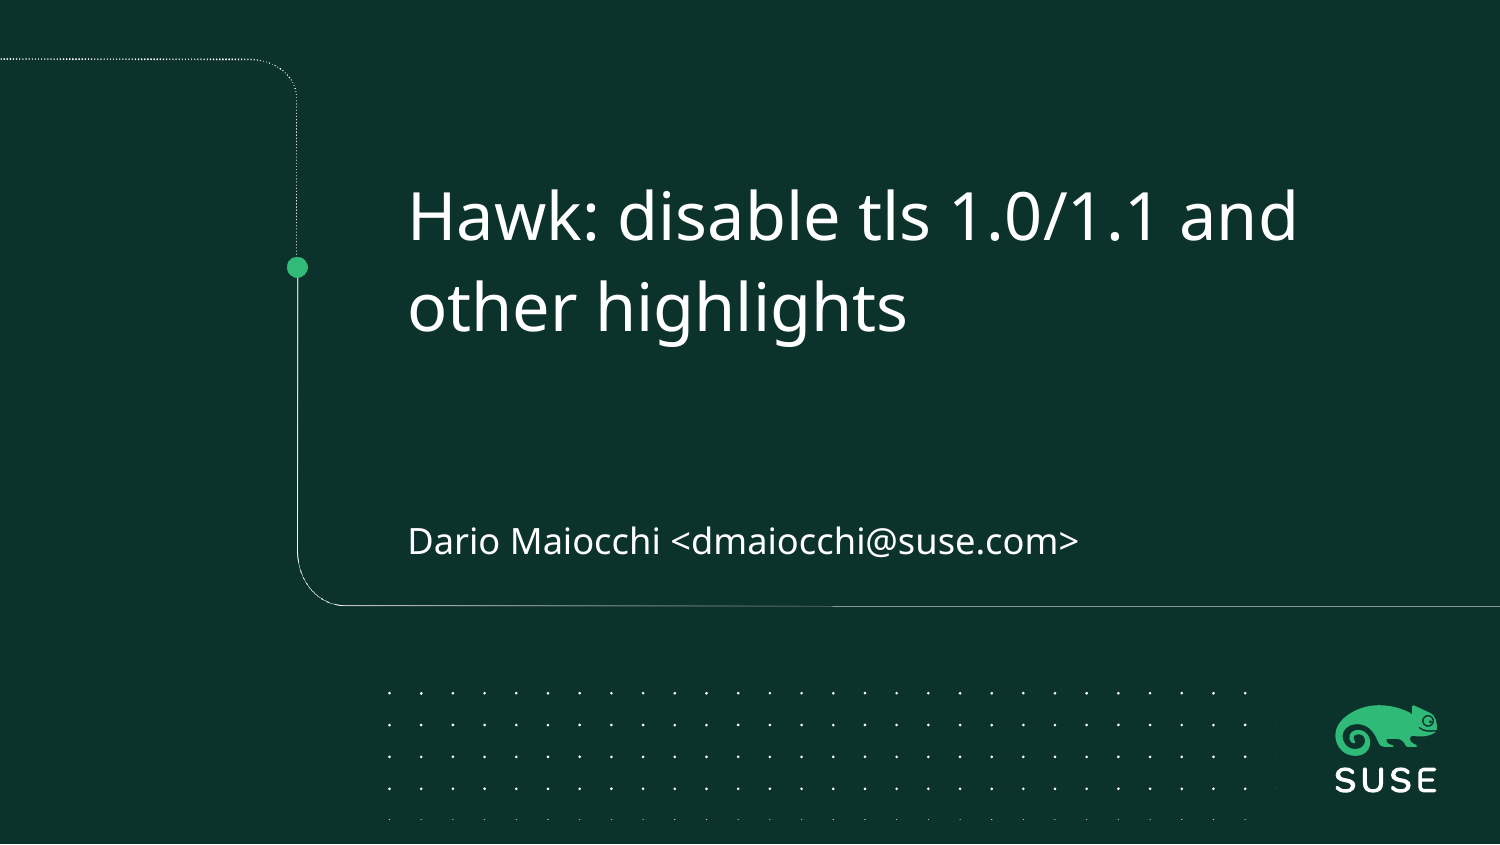

# Hawk: disable tls 1.0/1.1 and other highlights
Dario Maiocchi <dmaiocchi@suse.com>